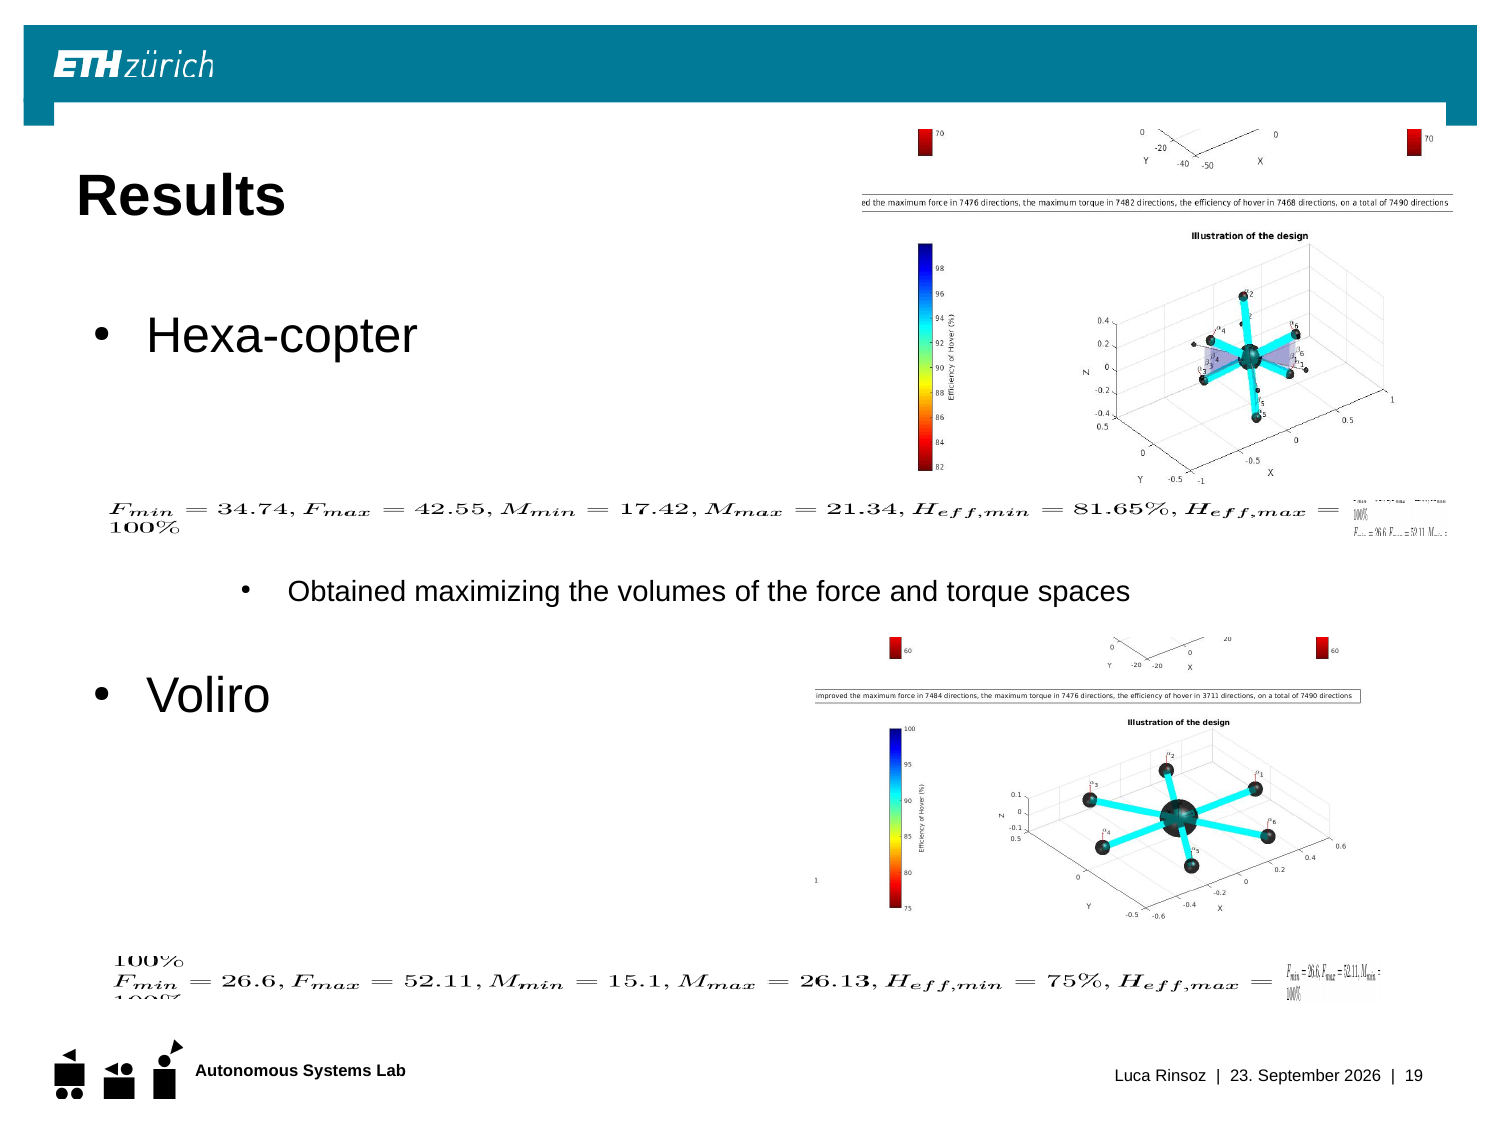

# Results
Hexa-copter
Obtained maximizing the volumes of the force and torque spaces
Voliro
((Name))
19